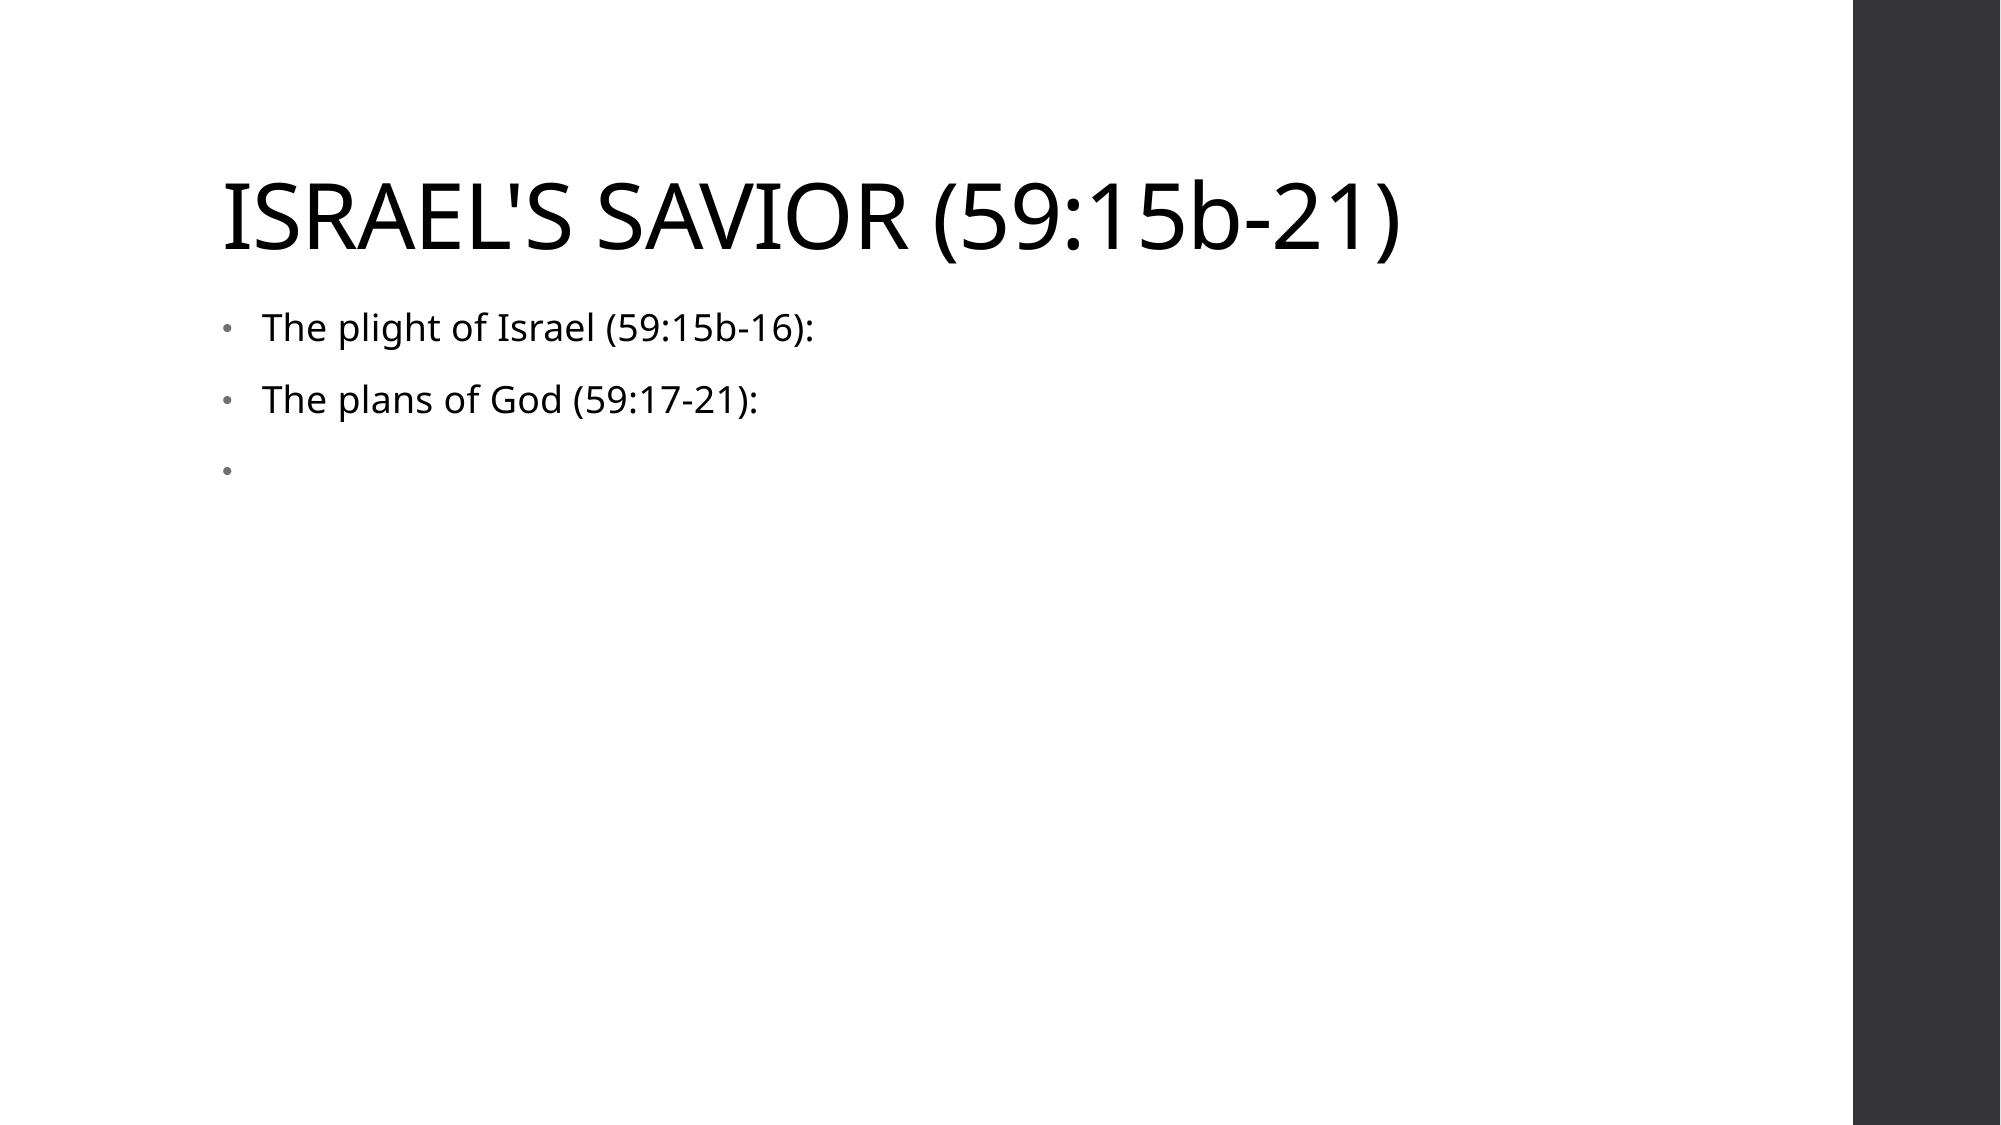

# ISRAEL'S SAVIOR (59:15b-21)
 The plight of Israel (59:15b-16):
 The plans of God (59:17-21):